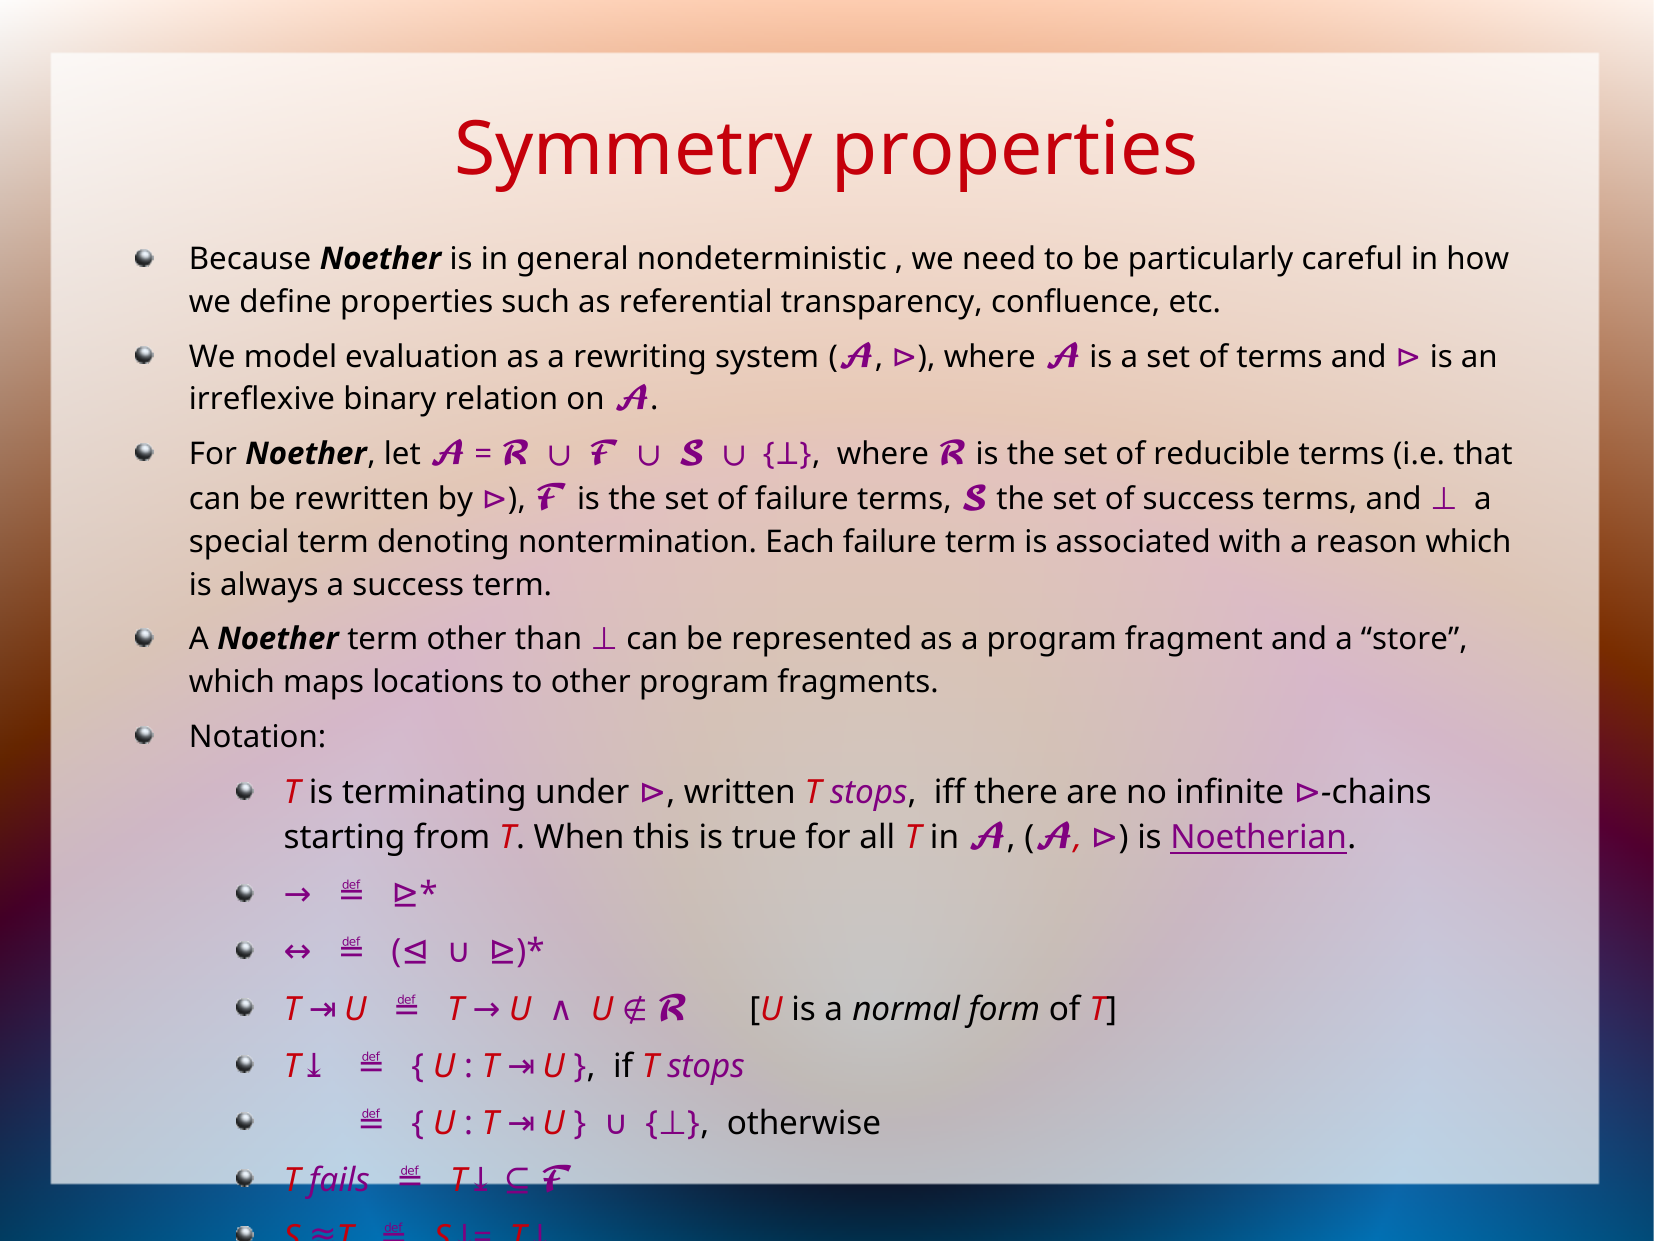

# Symmetry properties
Because Noether is in general nondeterministic , we need to be particularly careful in how we define properties such as referential transparency, confluence, etc.
We model evaluation as a rewriting system (𝓐, ⊳), where 𝓐 is a set of terms and ⊳ is an irreflexive binary relation on 𝓐.
For Noether, let 𝓐 = 𝓡 ∪ 𝓕 ∪ 𝓢 ∪ {⊥}, where 𝓡 is the set of reducible terms (i.e. that can be rewritten by ⊳), 𝓕 is the set of failure terms, 𝓢 the set of success terms, and ⊥ a special term denoting nontermination. Each failure term is associated with a reason which is always a success term.
A Noether term other than ⊥ can be represented as a program fragment and a “store”, which maps locations to other program fragments.
Notation:
T is terminating under ⊳, written T stops, iff there are no infinite ⊳-chains starting from T. When this is true for all T in 𝓐, (𝓐, ⊳) is Noetherian.
→ ≝ ⊵*
↔ ≝ (⊴ ∪ ⊵)*
T ⇥ U ≝ T → U ∧ U ∉ 𝓡 [U is a normal form of T]
T⤓	≝ { U : T ⇥ U }, if T stops
 	≝ { U : T ⇥ U } ∪ {⊥}, otherwise
T fails ≝ T⤓ ⊆ 𝓕
S ≋ T ≝ S⤓ = T⤓
T ⤞ U ≝ T⤓ \ 𝓕 = { U }